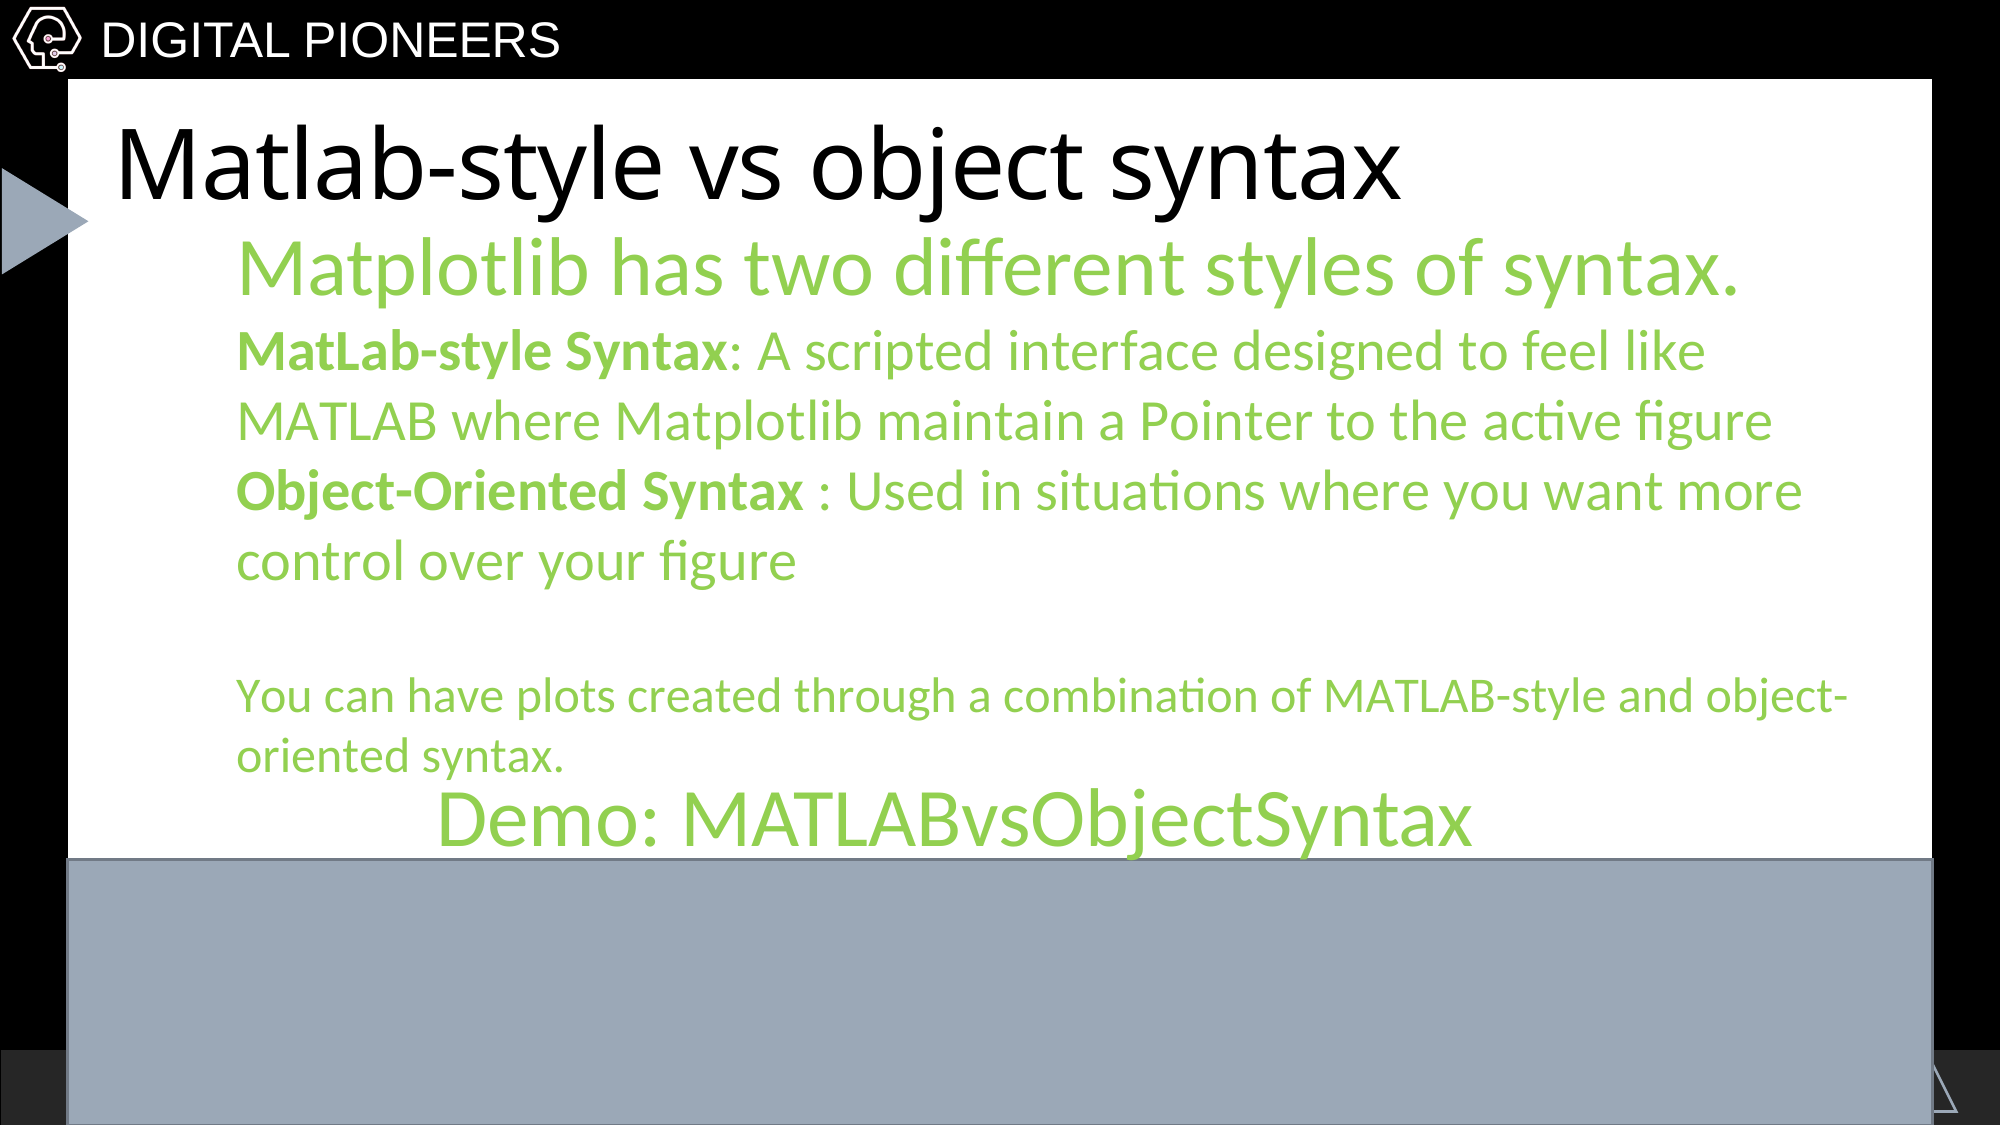

DIGITAL PIONEERS
# Matlab-style vs object syntax
Matplotlib has two different styles of syntax.
MatLab-style Syntax: A scripted interface designed to feel like MATLAB where Matplotlib maintain a Pointer to the active figure
Object-Oriented Syntax : Used in situations where you want more control over your figure
You can have plots created through a combination of MATLAB-style and object-oriented syntax.
Demo: MATLABvsObjectSyntax